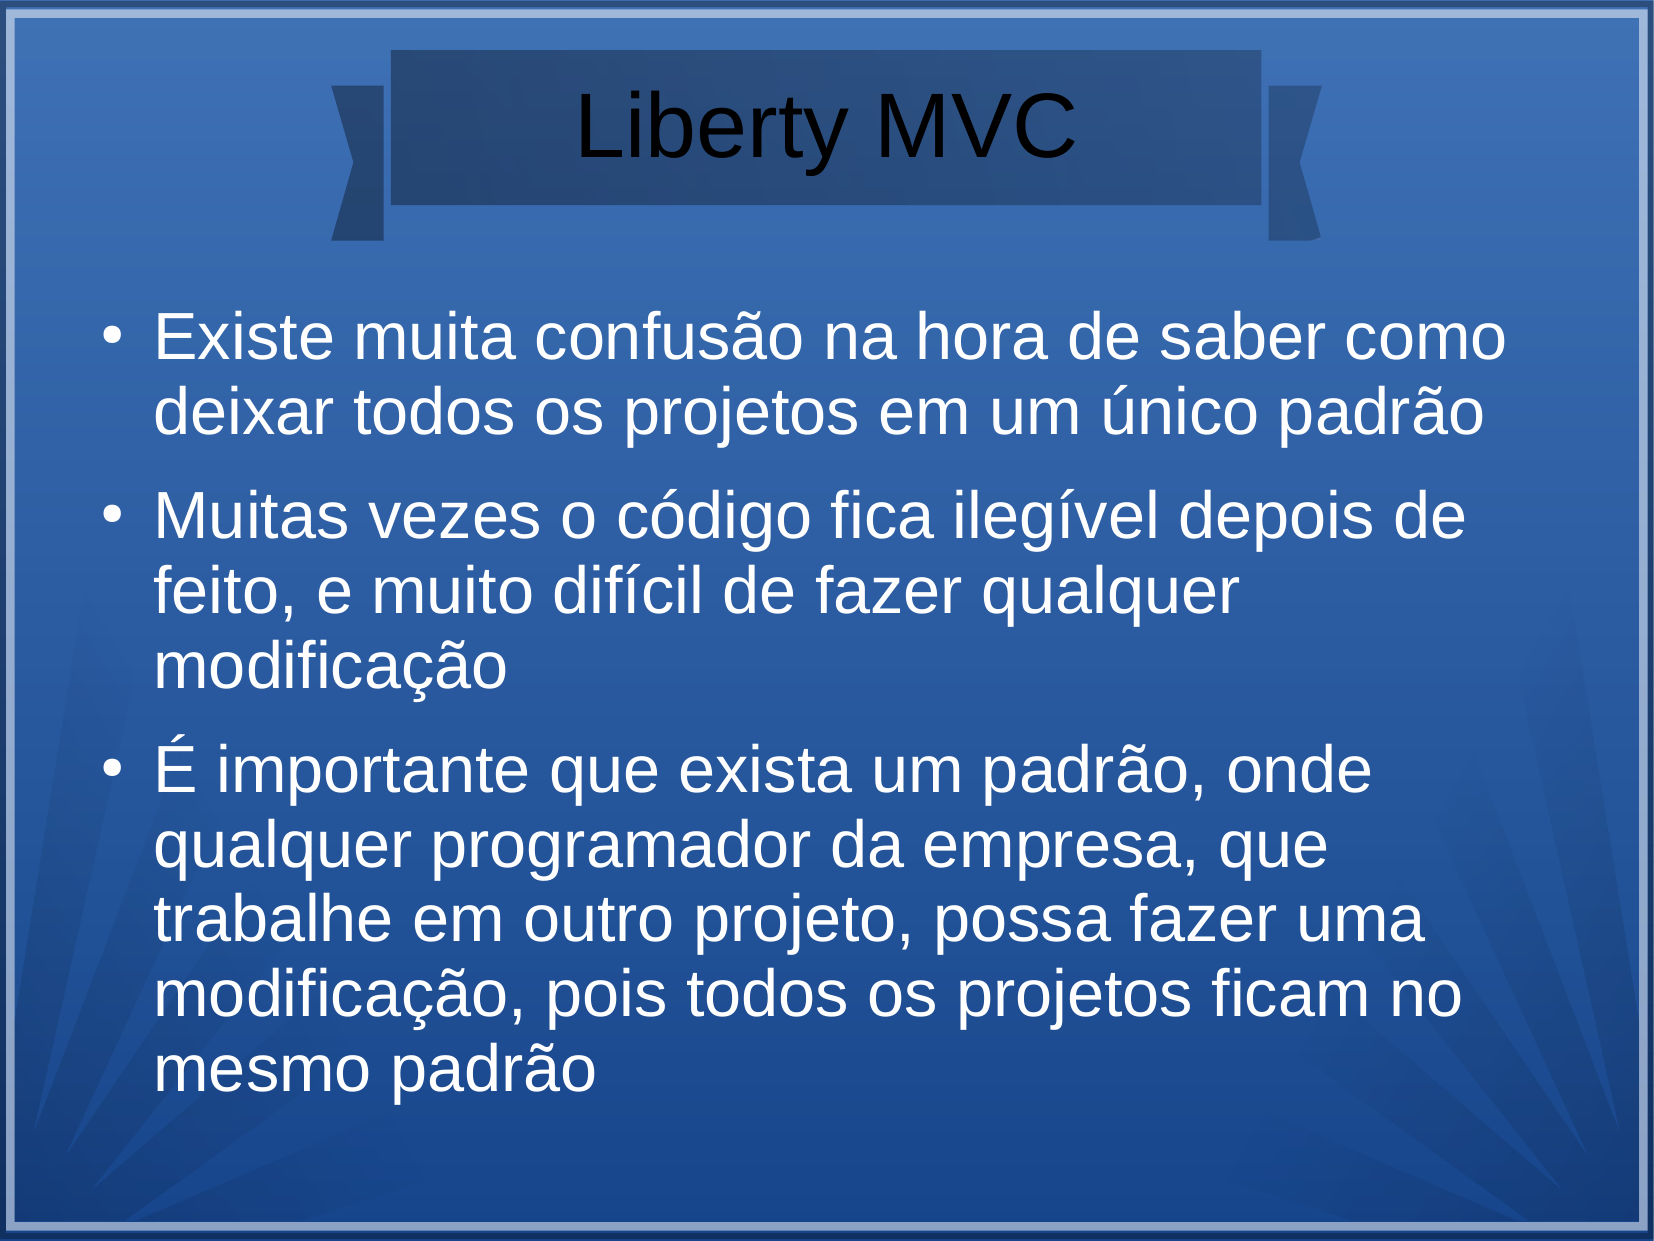

# Liberty MVC
Existe muita confusão na hora de saber como deixar todos os projetos em um único padrão
Muitas vezes o código fica ilegível depois de feito, e muito difícil de fazer qualquer modificação
É importante que exista um padrão, onde qualquer programador da empresa, que trabalhe em outro projeto, possa fazer uma modificação, pois todos os projetos ficam no mesmo padrão